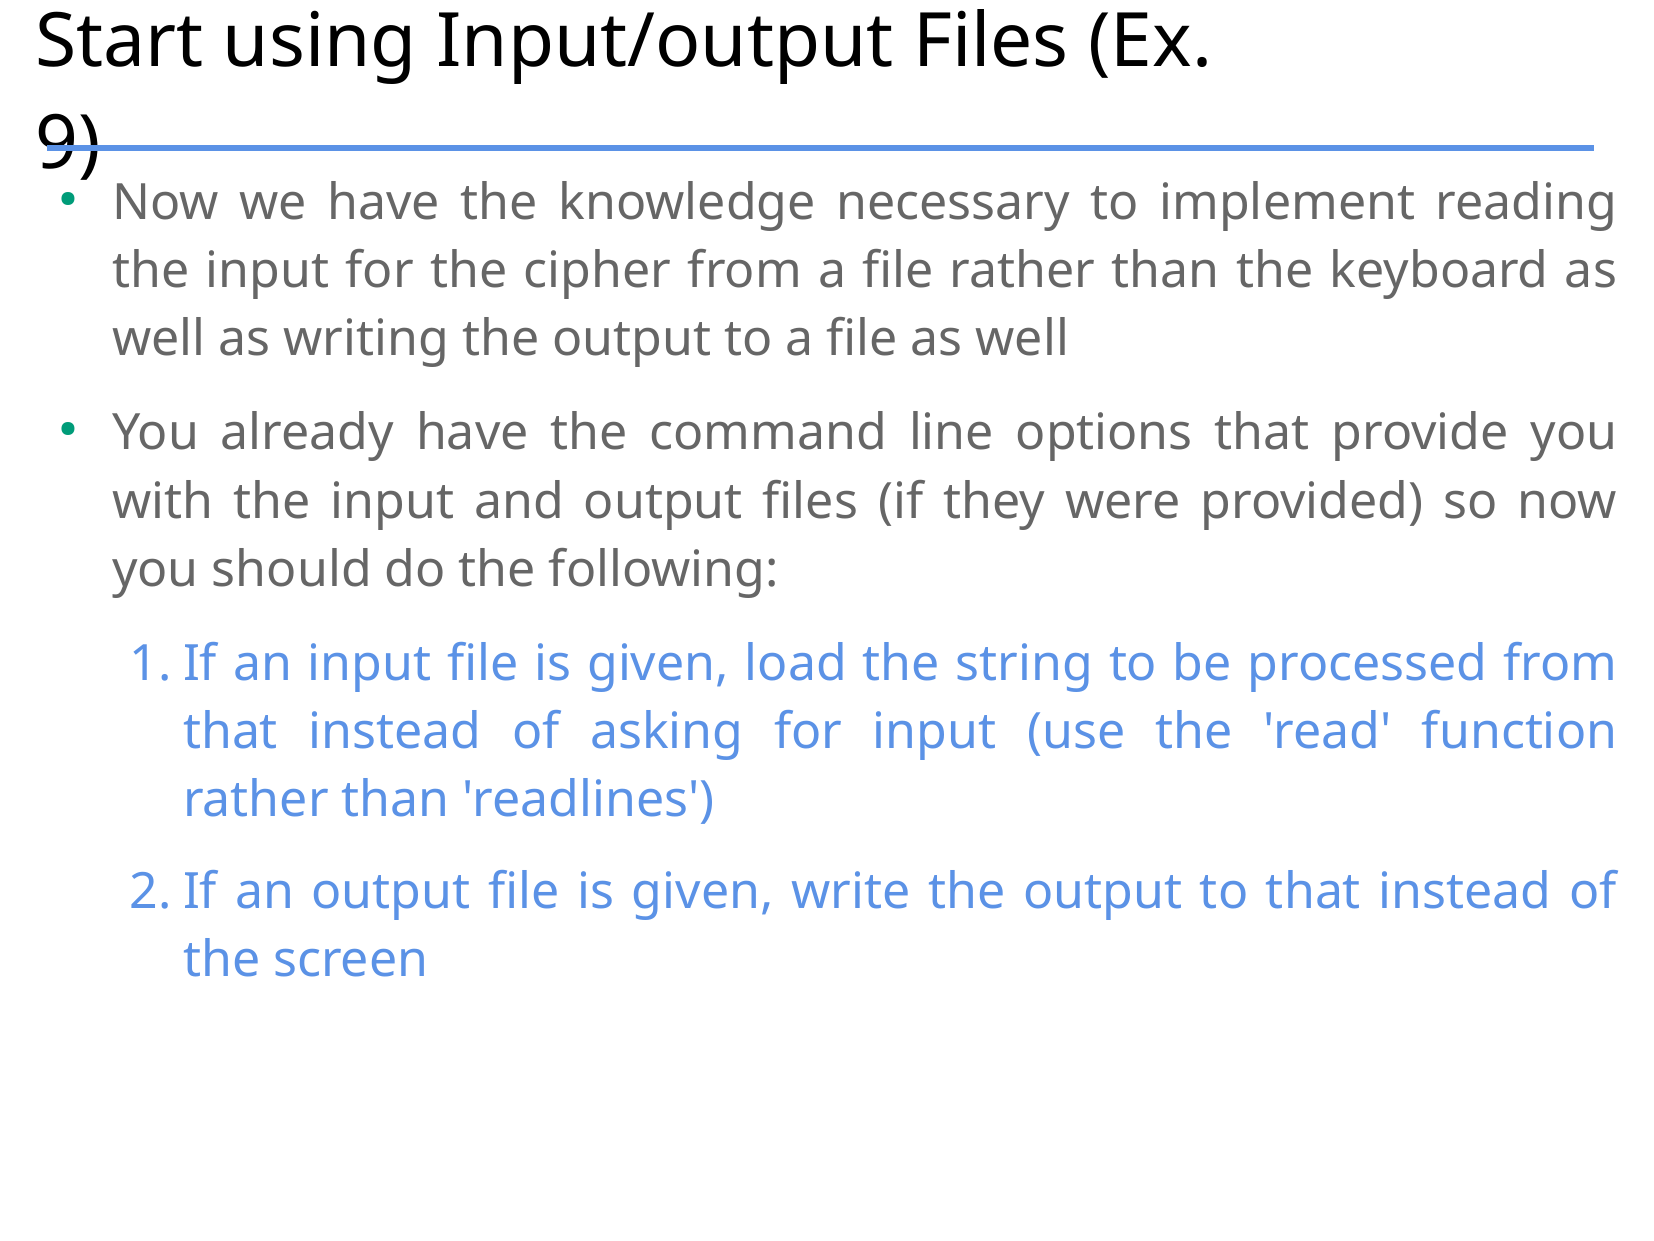

Start using Input/output Files (Ex. 9)
# Now we have the knowledge necessary to implement reading the input for the cipher from a file rather than the keyboard as well as writing the output to a file as well
You already have the command line options that provide you with the input and output files (if they were provided) so now you should do the following:
If an input file is given, load the string to be processed from that instead of asking for input (use the 'read' function rather than 'readlines')
If an output file is given, write the output to that instead of the screen